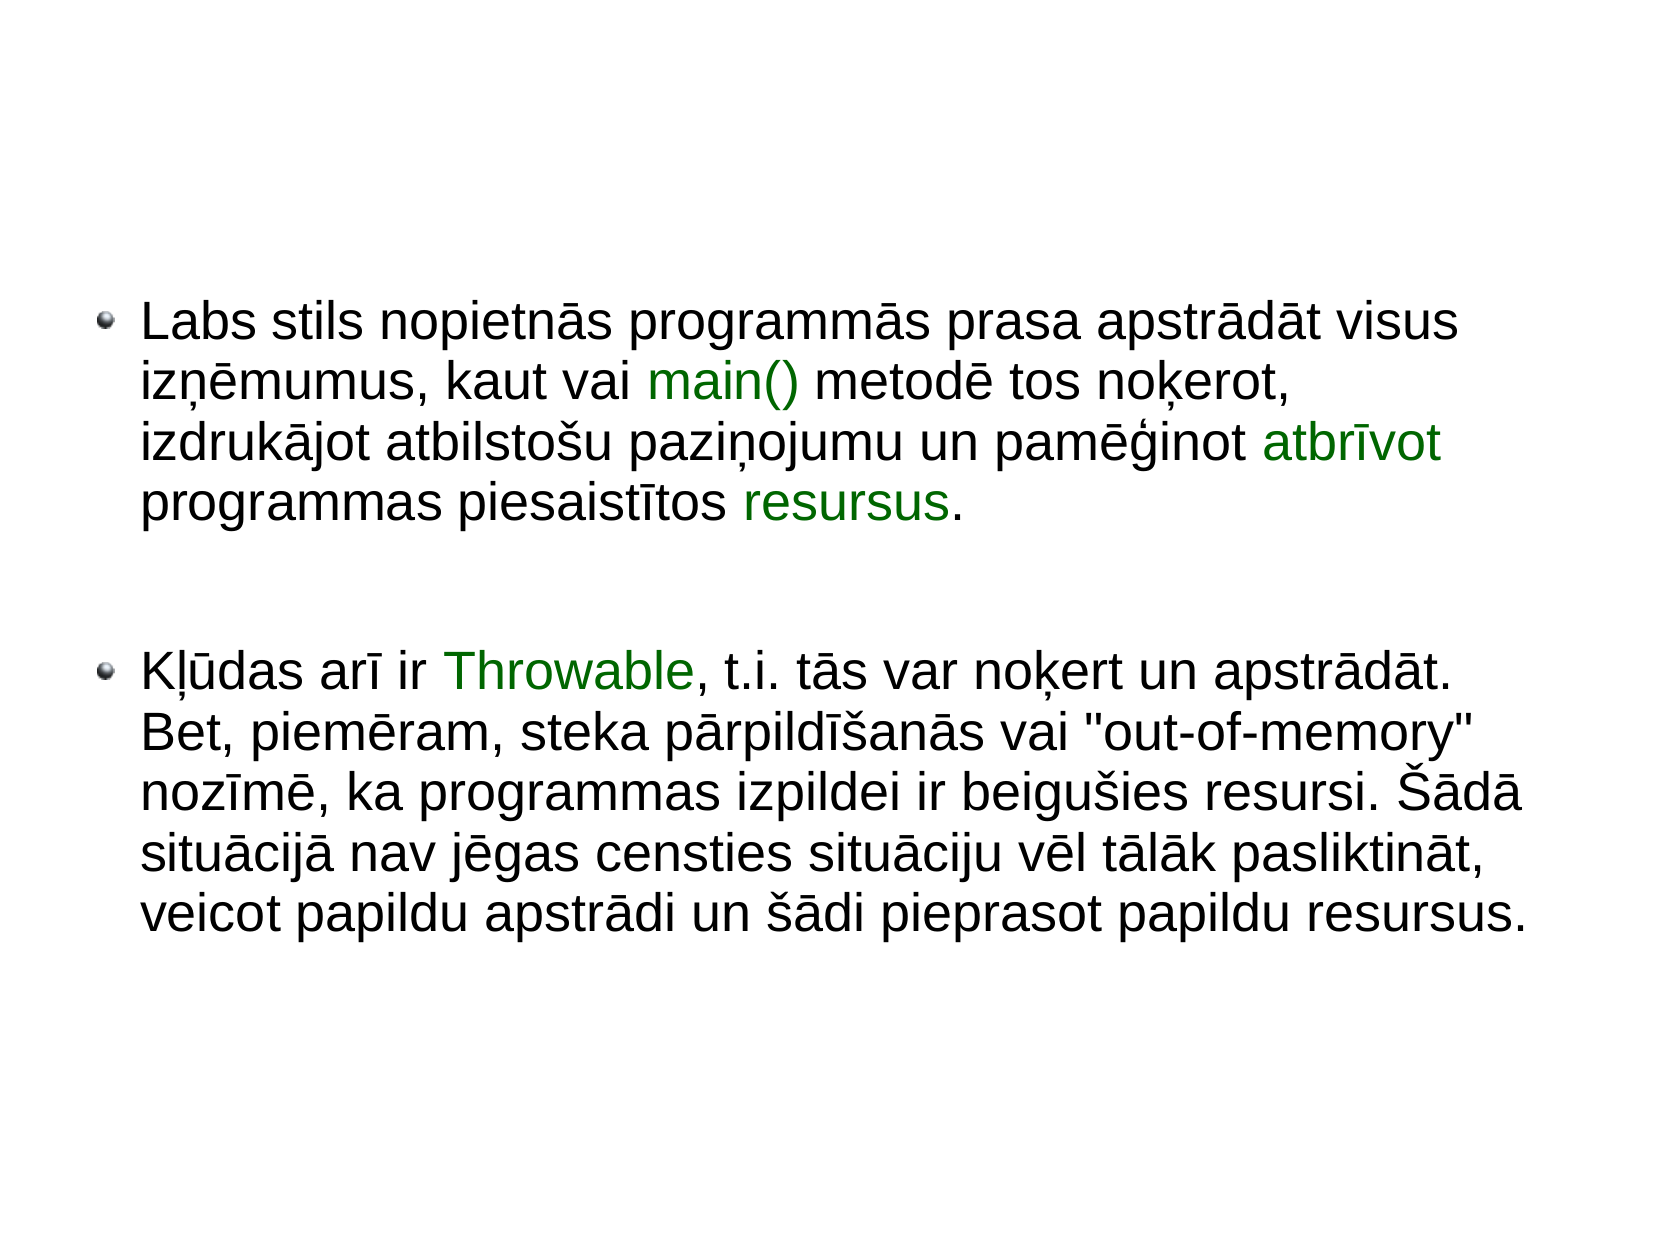

#
Labs stils nopietnās programmās prasa apstrādāt visus izņēmumus, kaut vai main() metodē tos noķerot, izdrukājot atbilstošu paziņojumu un pamēģinot atbrīvot programmas piesaistītos resursus.
Kļūdas arī ir Throwable, t.i. tās var noķert un apstrādāt. Bet, piemēram, steka pārpildīšanās vai "out-of-memory" nozīmē, ka programmas izpildei ir beigušies resursi. Šādā situācijā nav jēgas censties situāciju vēl tālāk pasliktināt, veicot papildu apstrādi un šādi pieprasot papildu resursus.